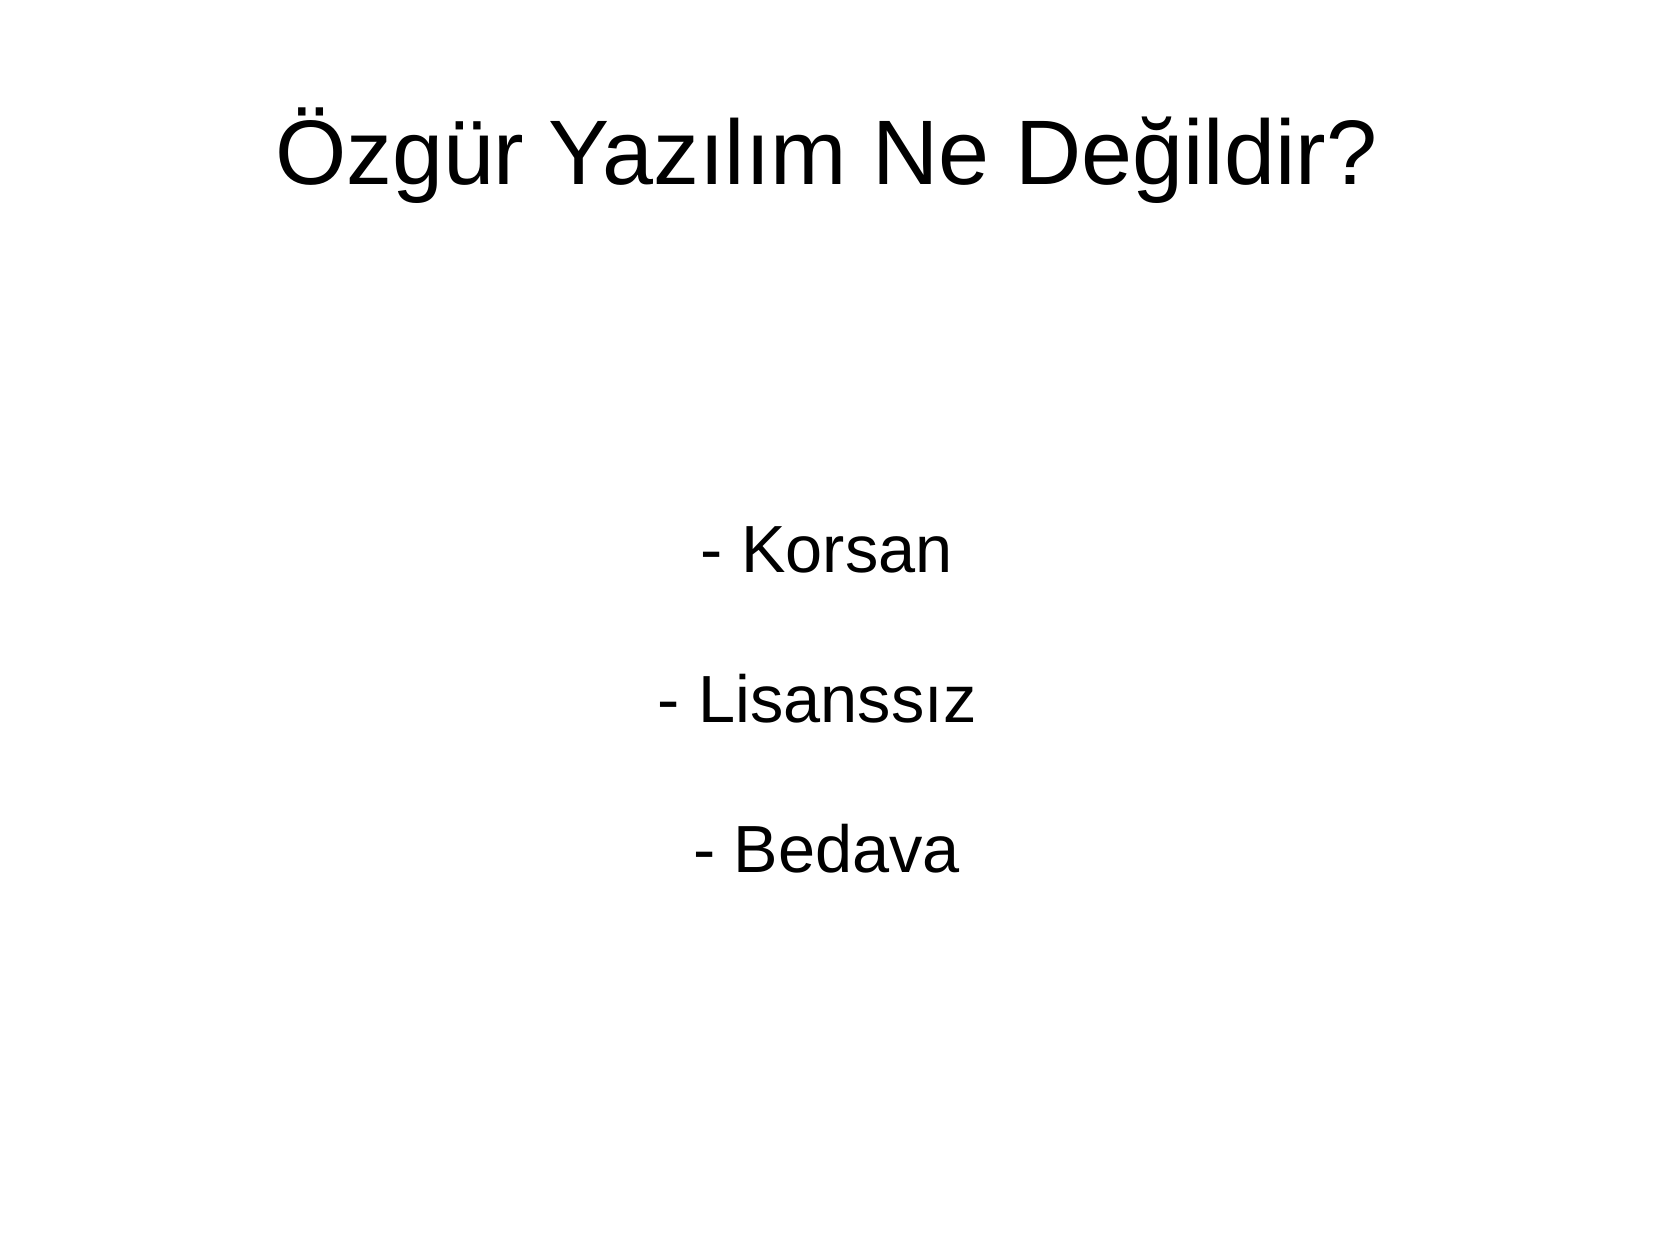

# Özgür Yazılım Ne Değildir?
- Korsan
- Lisanssız
- Bedava